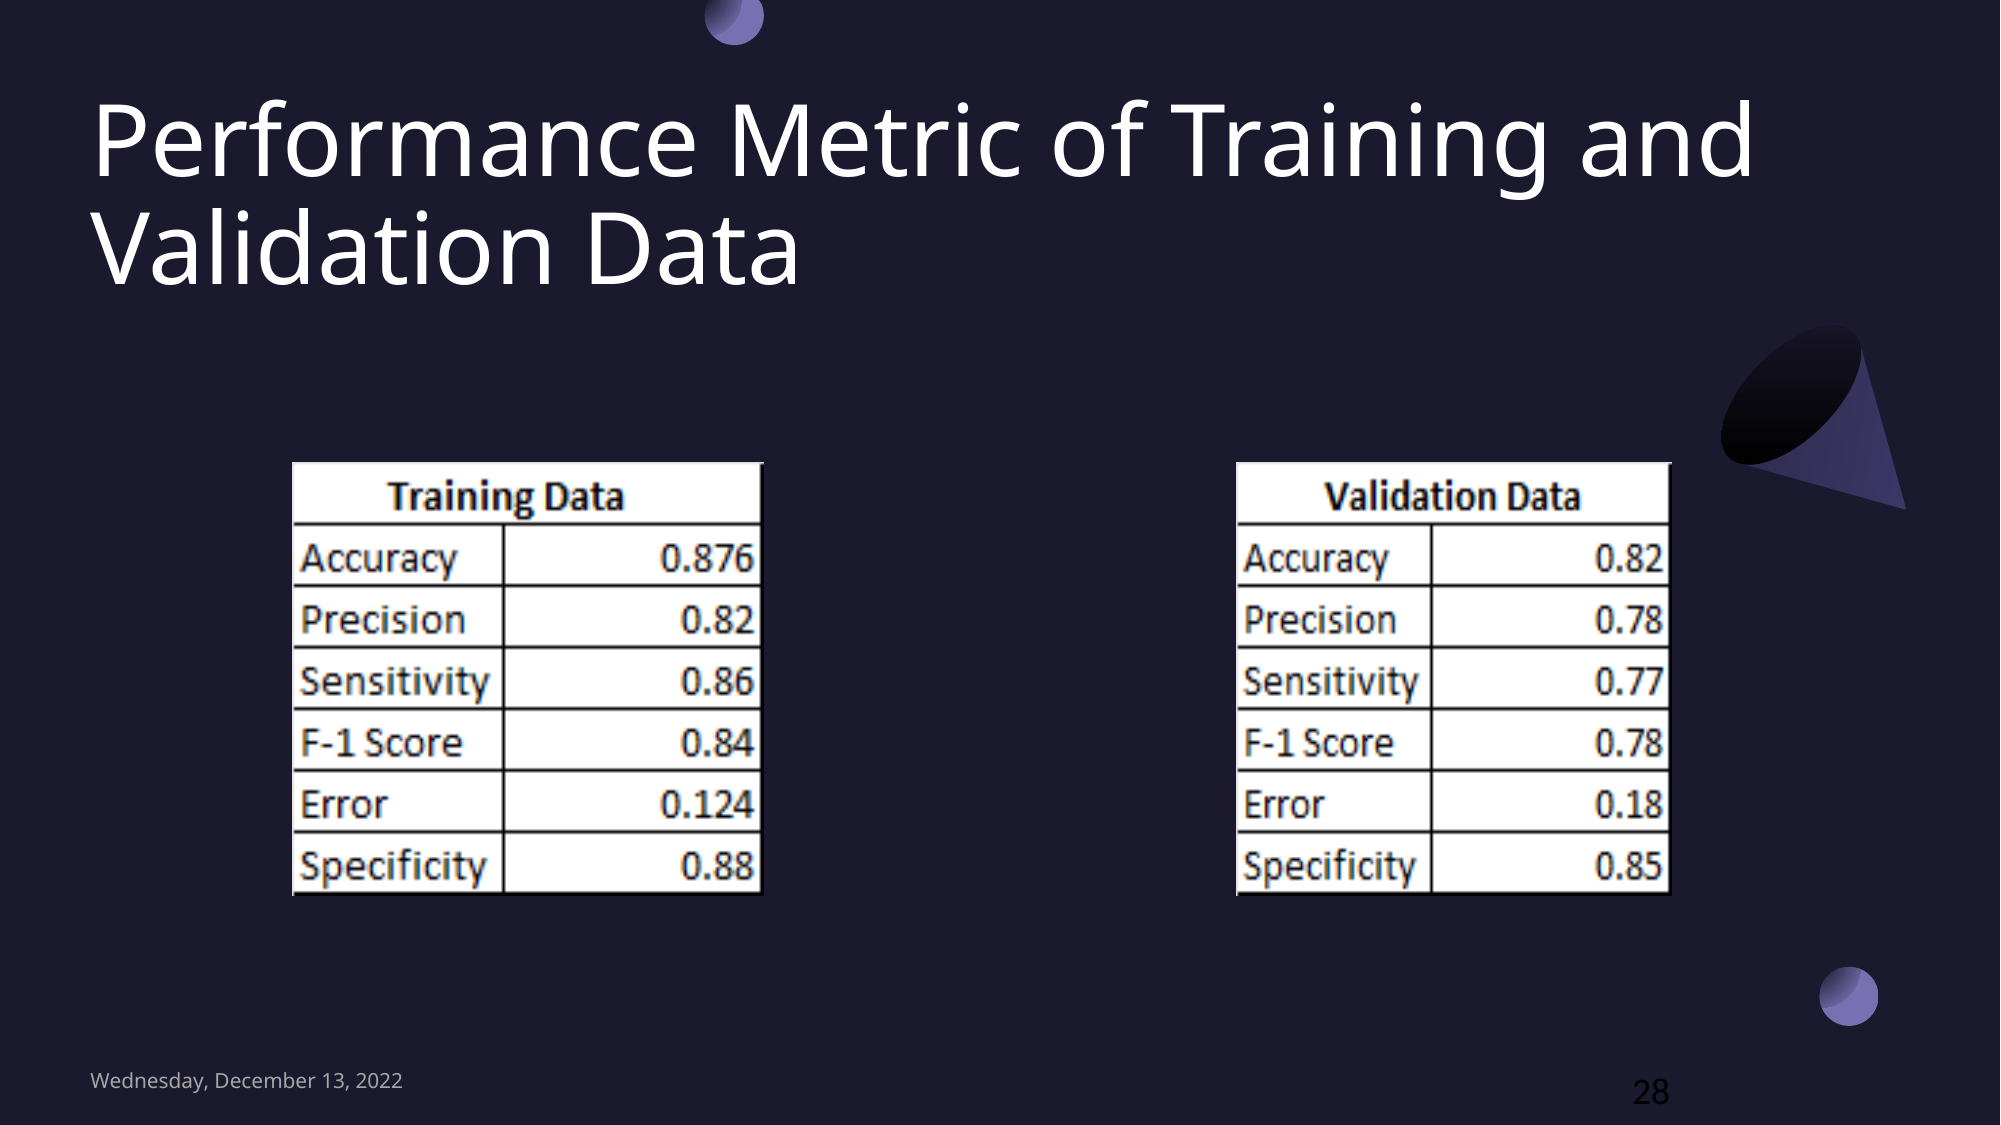

# Performance Metric of Training and Validation Data
Wednesday, December 13, 2022